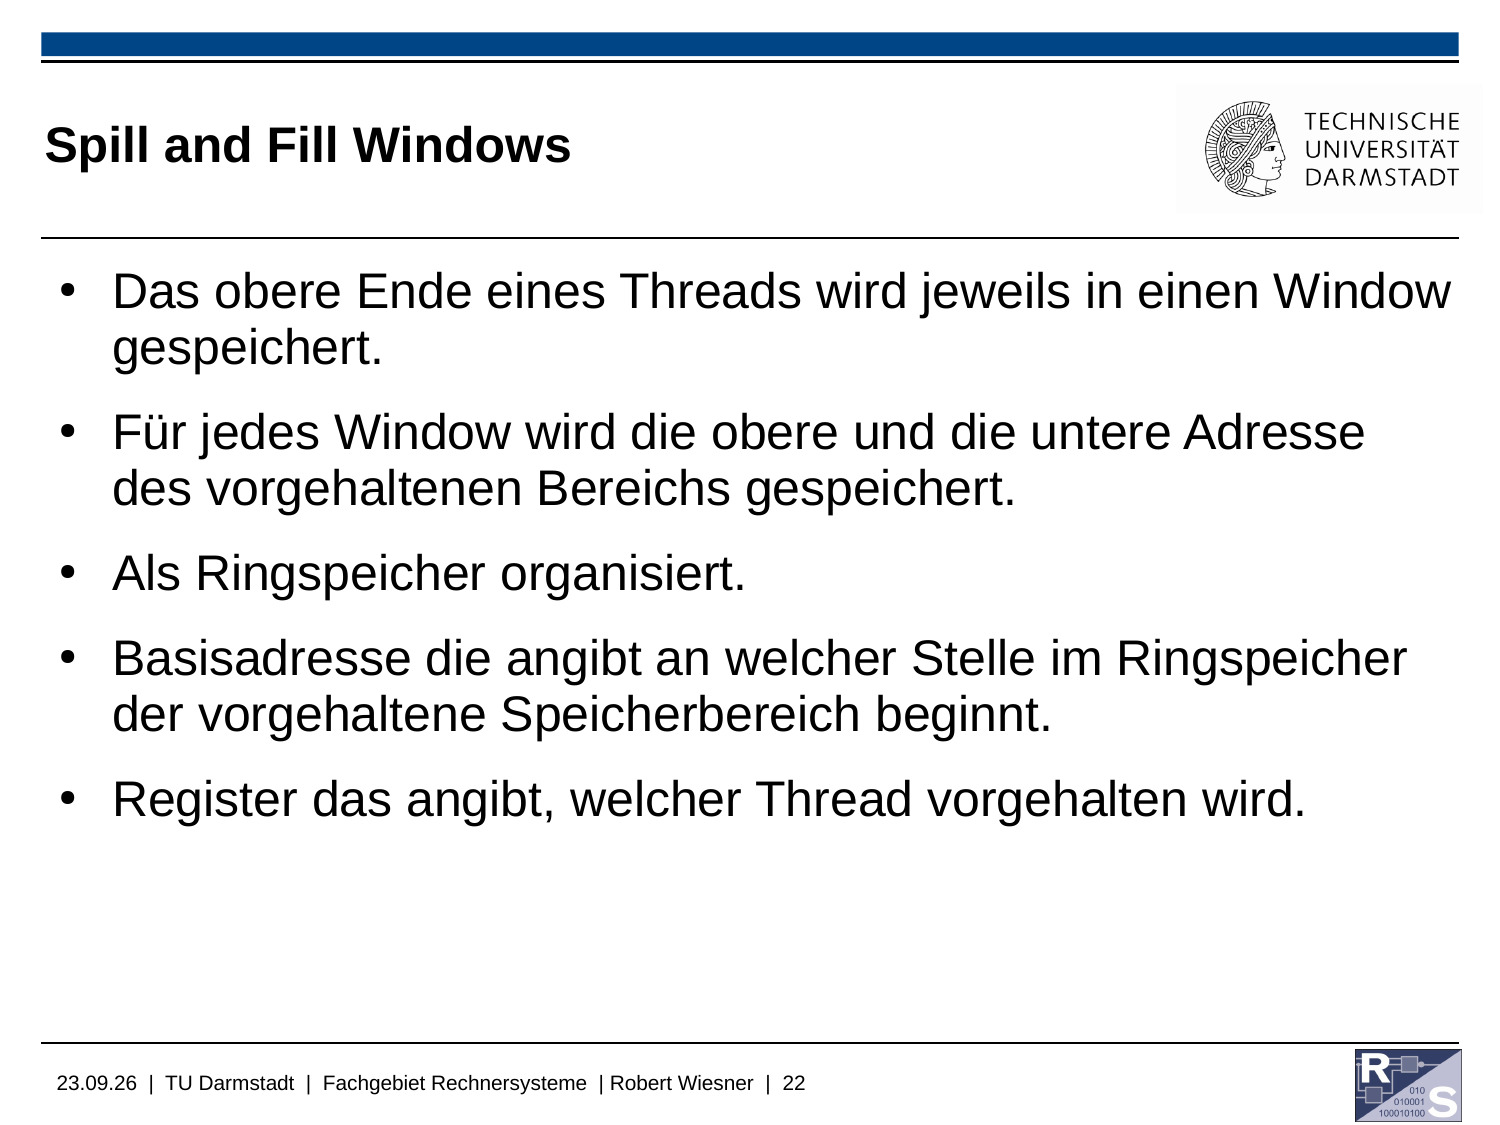

# Spill and Fill Windows
Das obere Ende eines Threads wird jeweils in einen Window gespeichert.
Für jedes Window wird die obere und die untere Adresse des vorgehaltenen Bereichs gespeichert.
Als Ringspeicher organisiert.
Basisadresse die angibt an welcher Stelle im Ringspeicher der vorgehaltene Speicherbereich beginnt.
Register das angibt, welcher Thread vorgehalten wird.